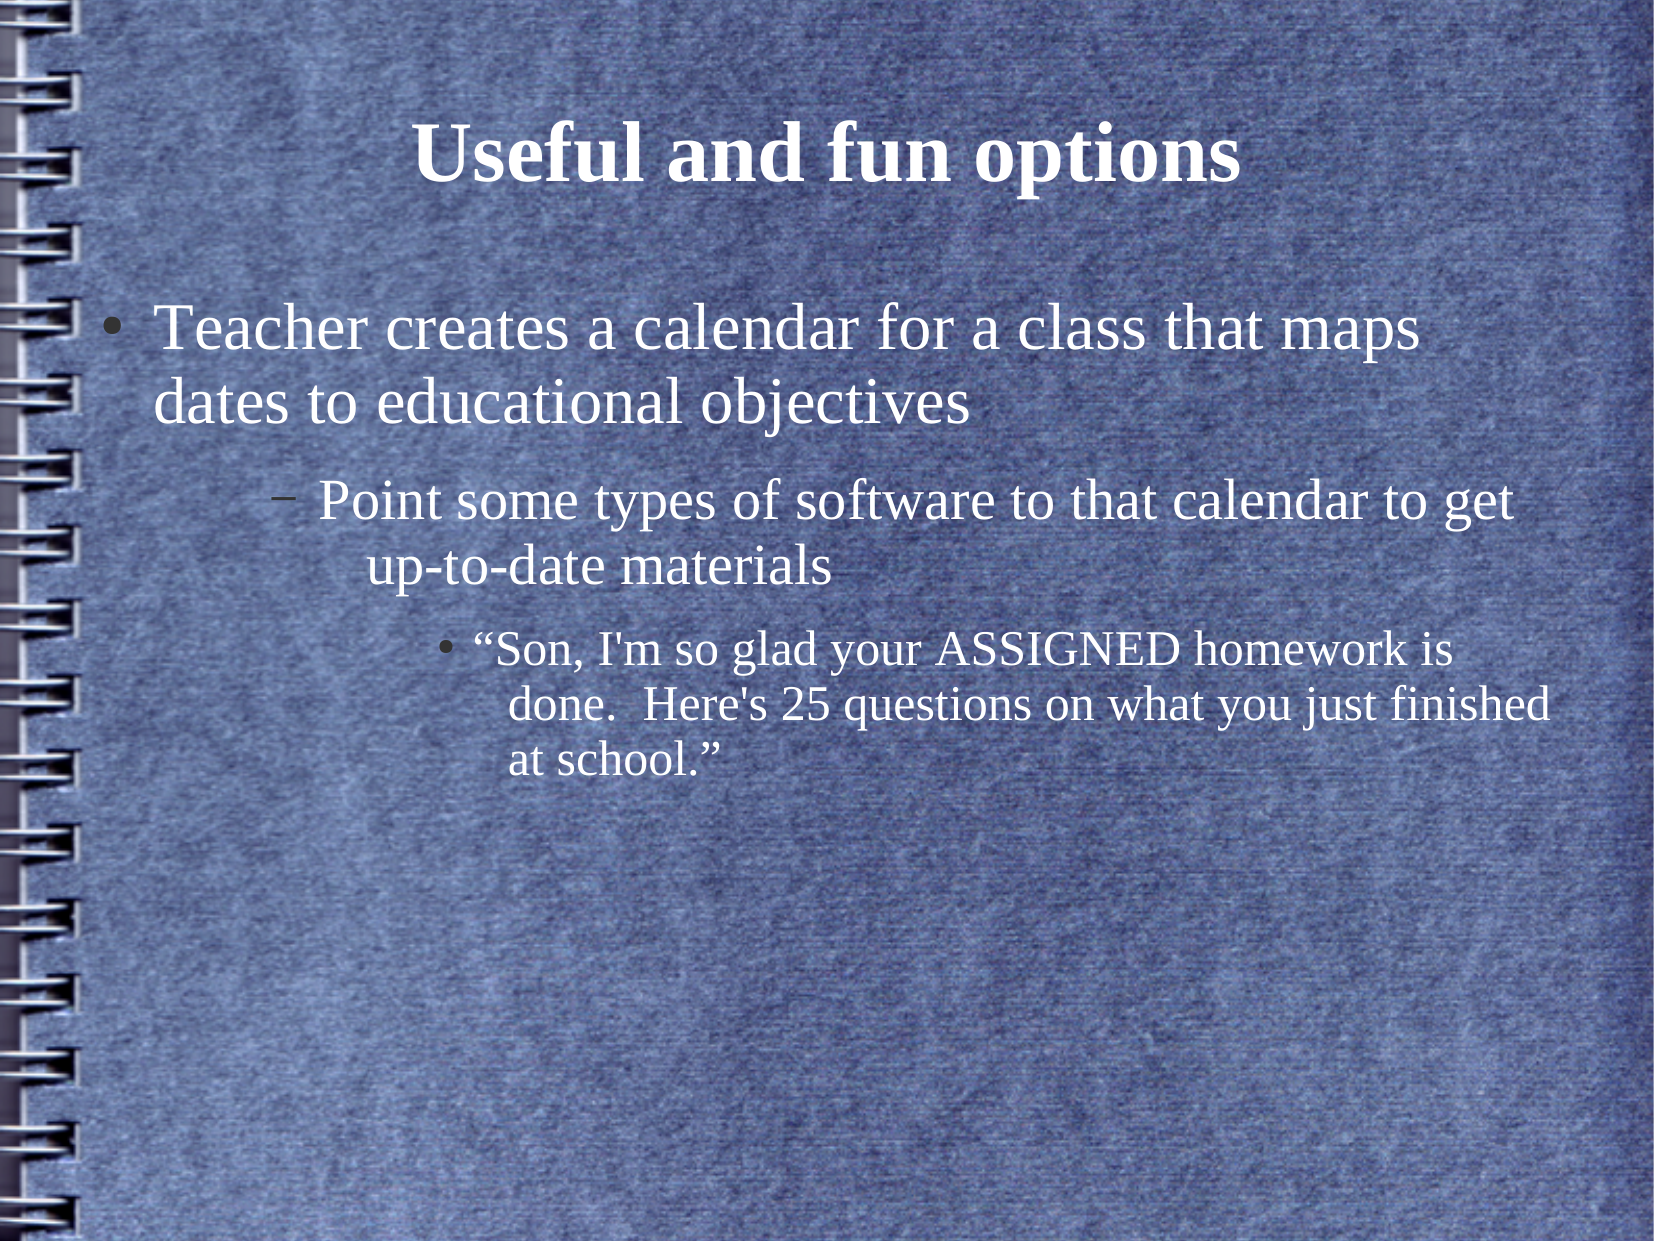

# Useful and fun options
Teacher creates a calendar for a class that maps dates to educational objectives
Point some types of software to that calendar to get up-to-date materials
“Son, I'm so glad your ASSIGNED homework is done. Here's 25 questions on what you just finished at school.”